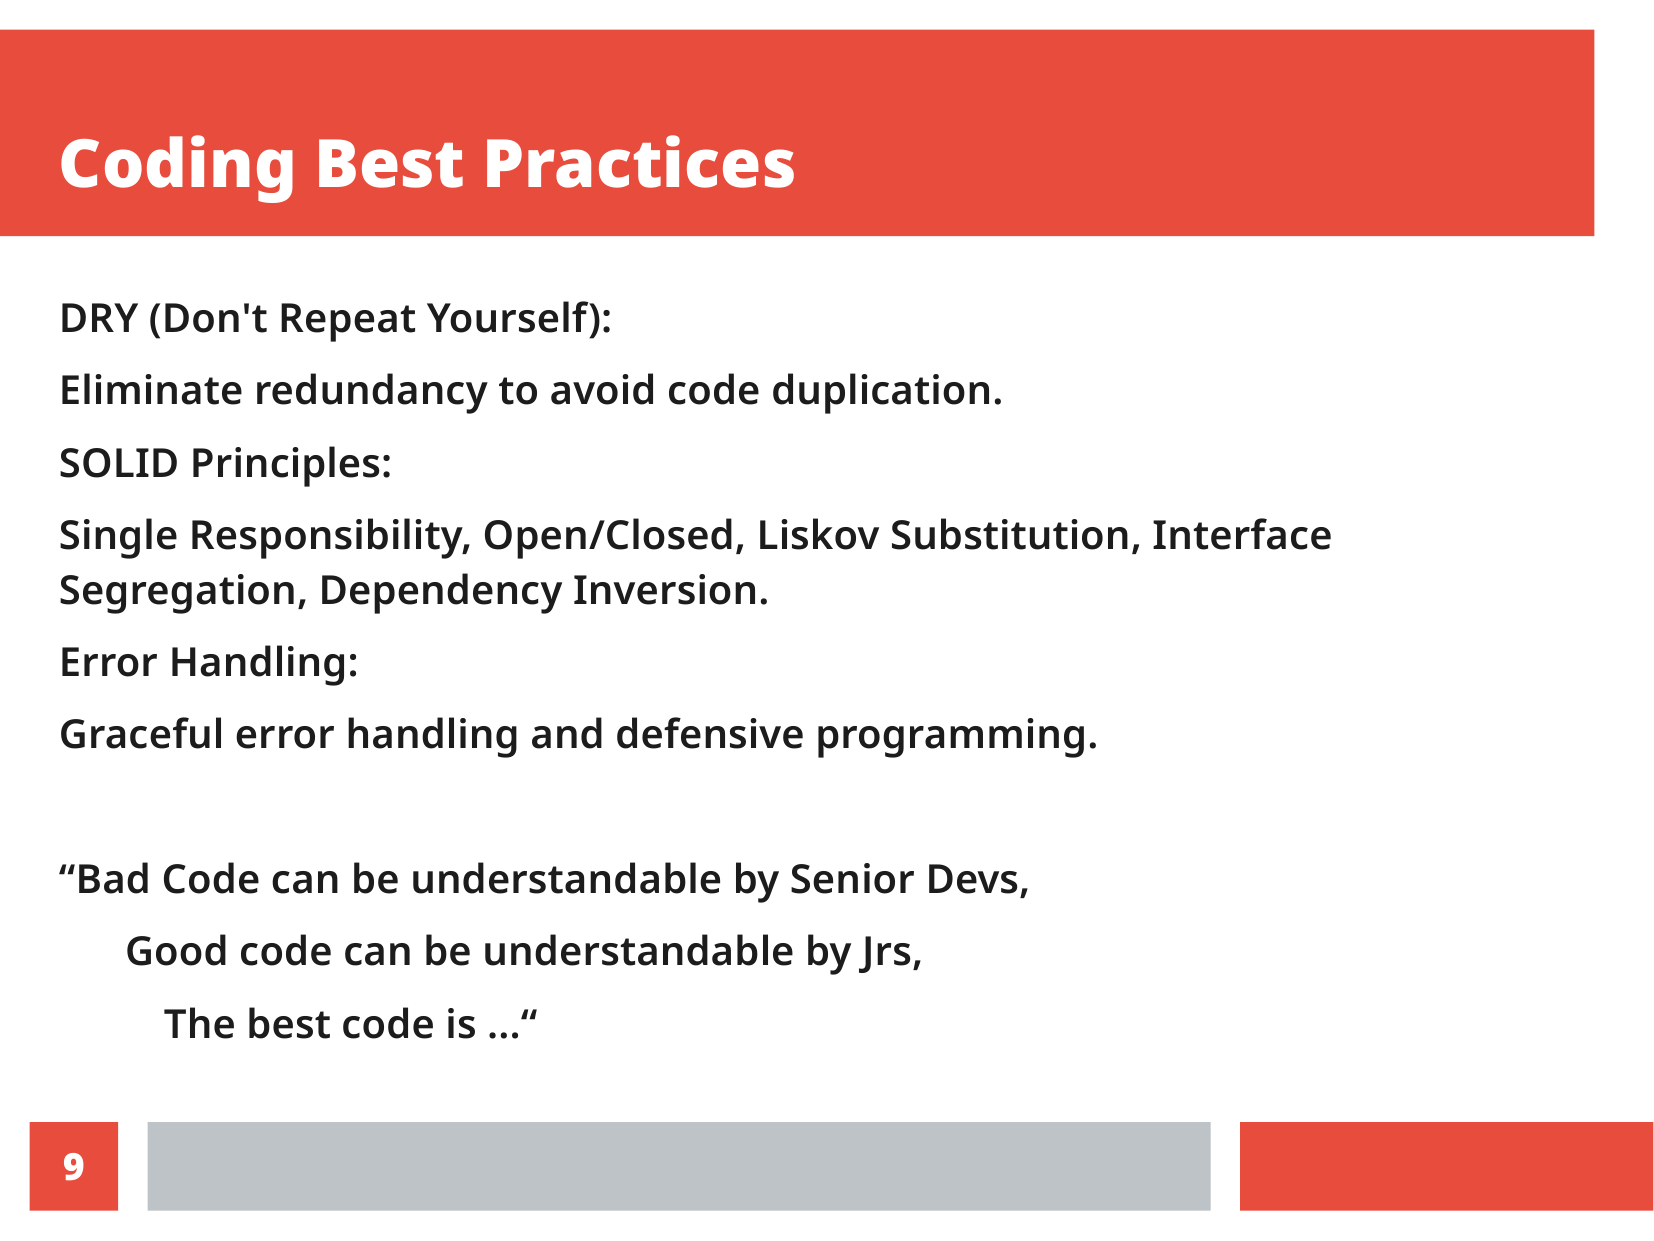

# Coding Best Practices
DRY (Don't Repeat Yourself):
Eliminate redundancy to avoid code duplication.
SOLID Principles:
Single Responsibility, Open/Closed, Liskov Substitution, Interface Segregation, Dependency Inversion.
Error Handling:
Graceful error handling and defensive programming.
“Bad Code can be understandable by Senior Devs,
 	 Good code can be understandable by Jrs,
 The best code is ...“
9